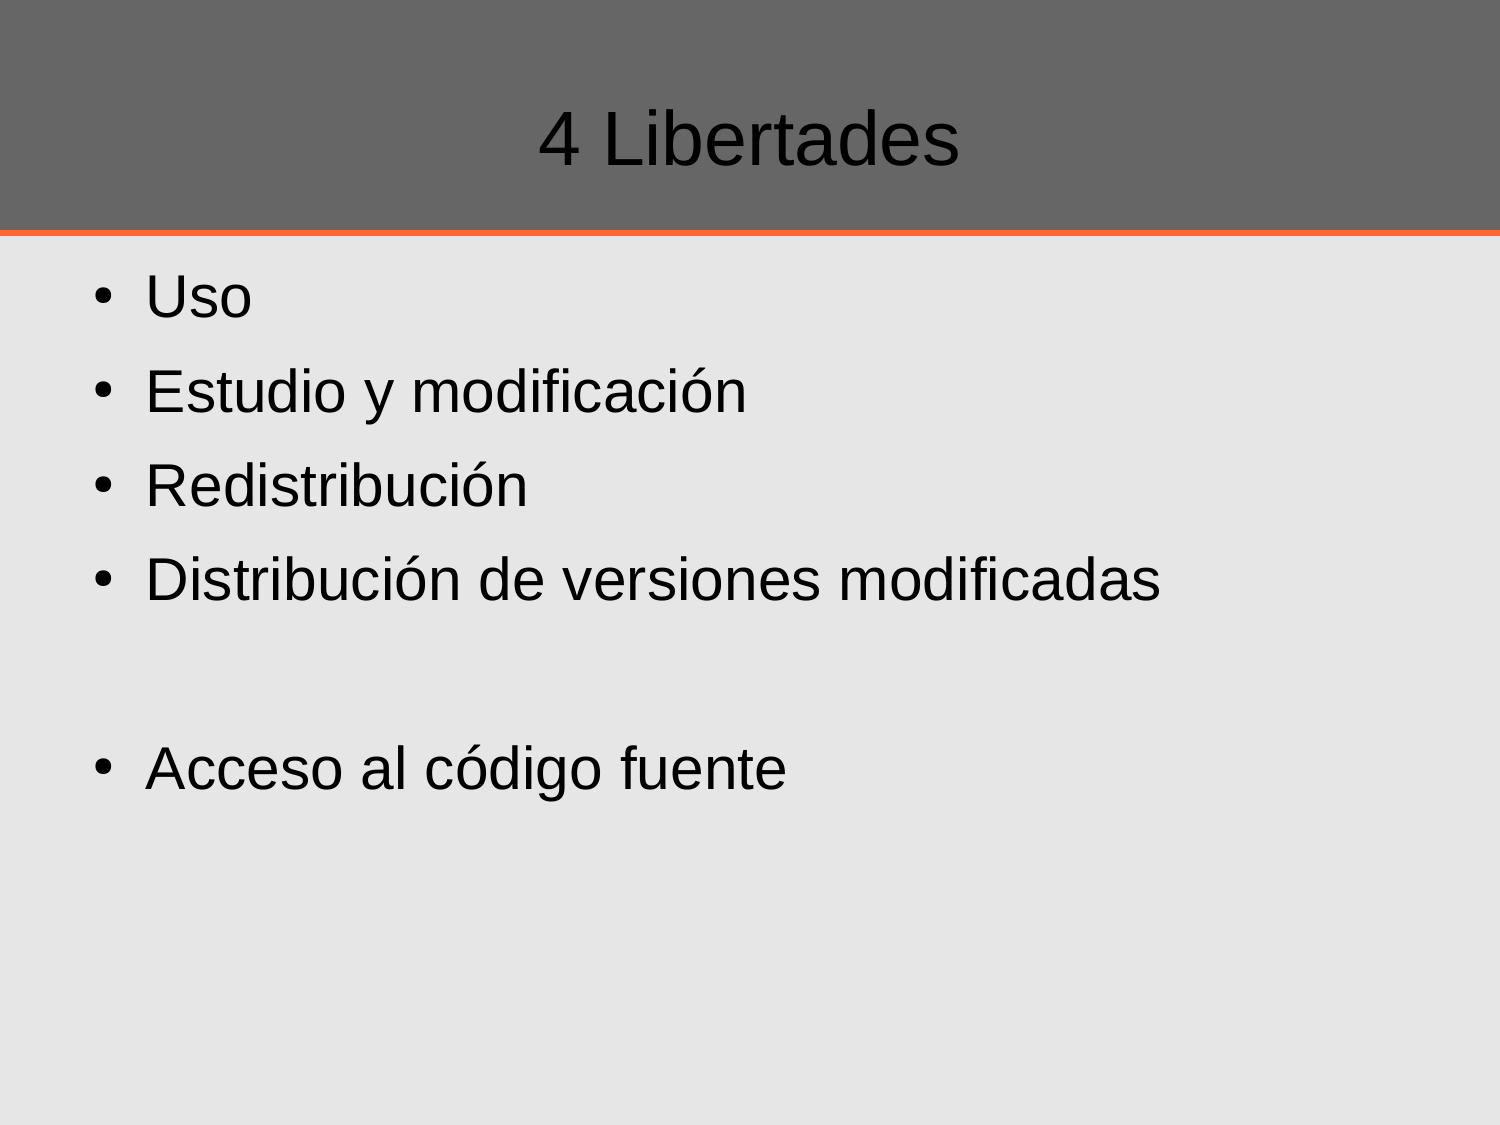

# 4 Libertades
Uso
Estudio y modificación
Redistribución
Distribución de versiones modificadas
Acceso al código fuente